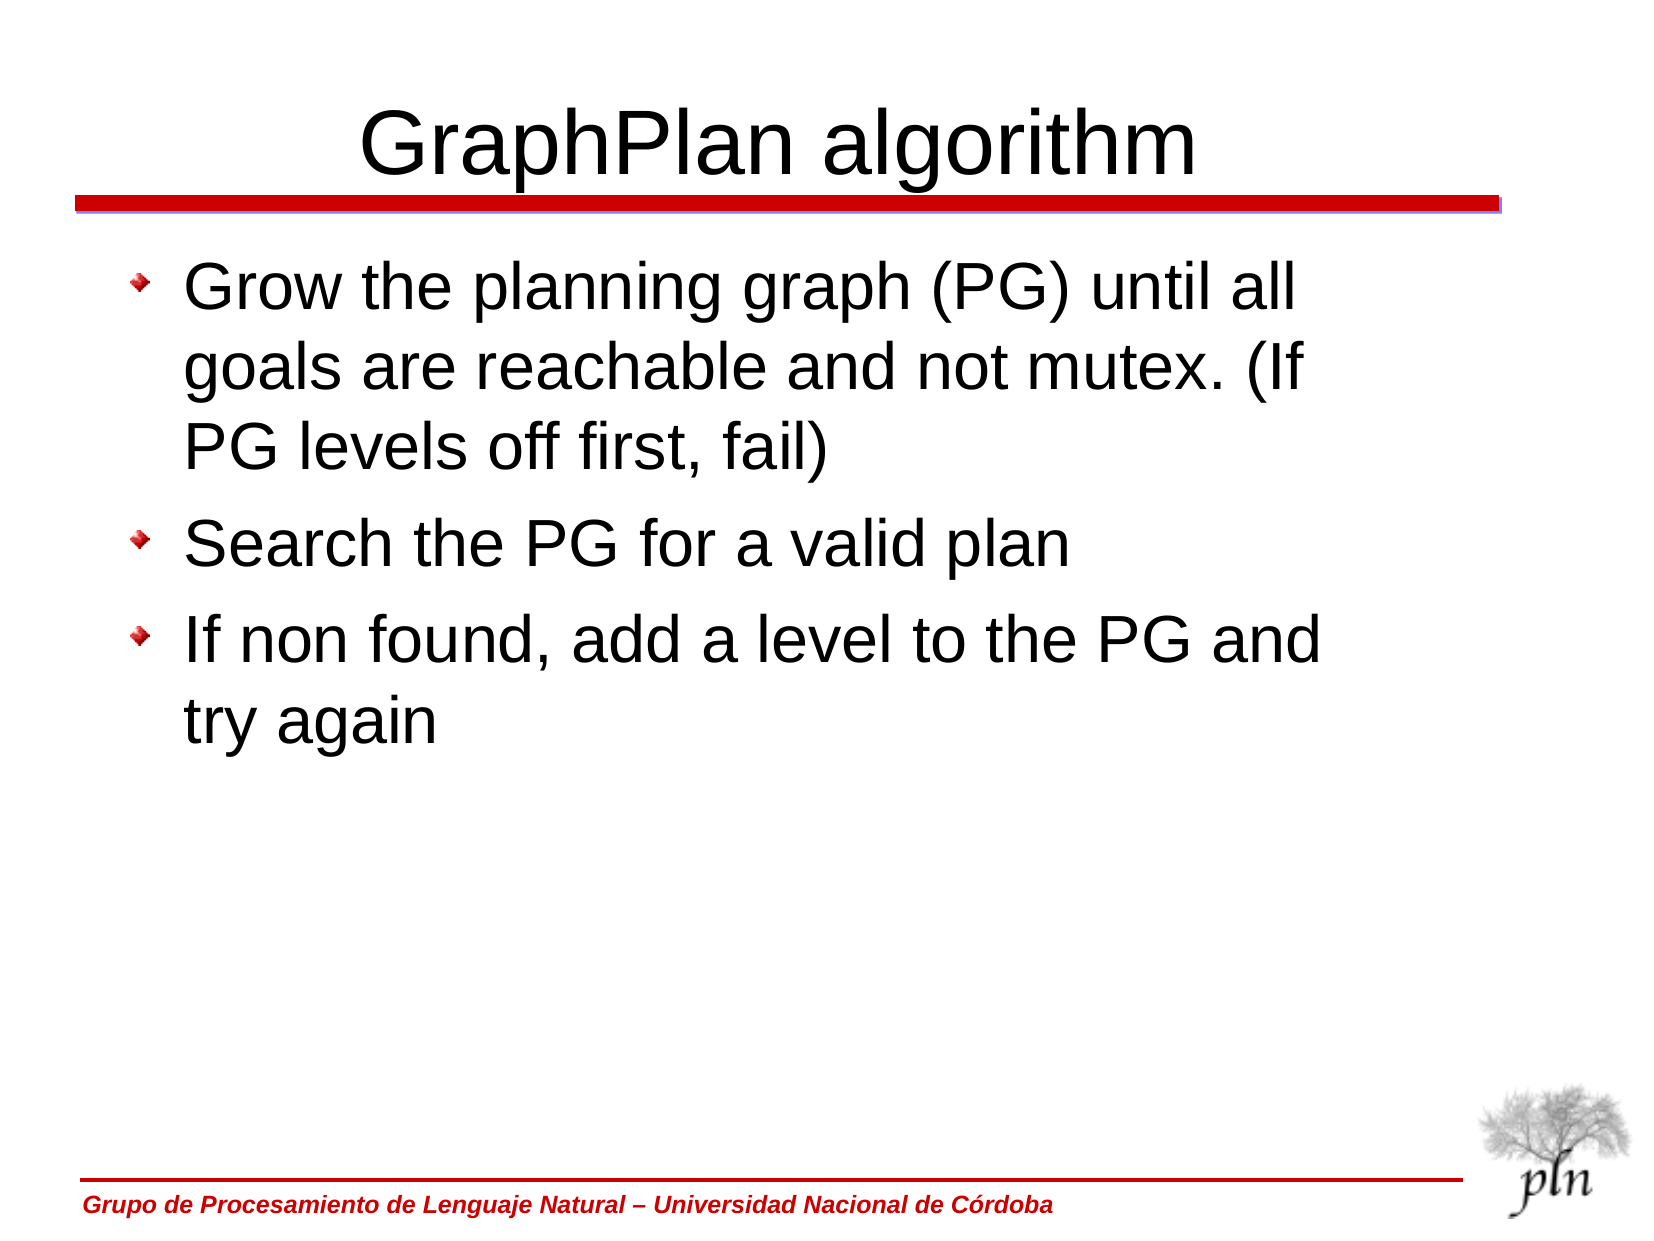

# GraphPlan algorithm
Grow the planning graph (PG) until all goals are reachable and not mutex. (If PG levels off first, fail)
Search the PG for a valid plan
If non found, add a level to the PG and try again